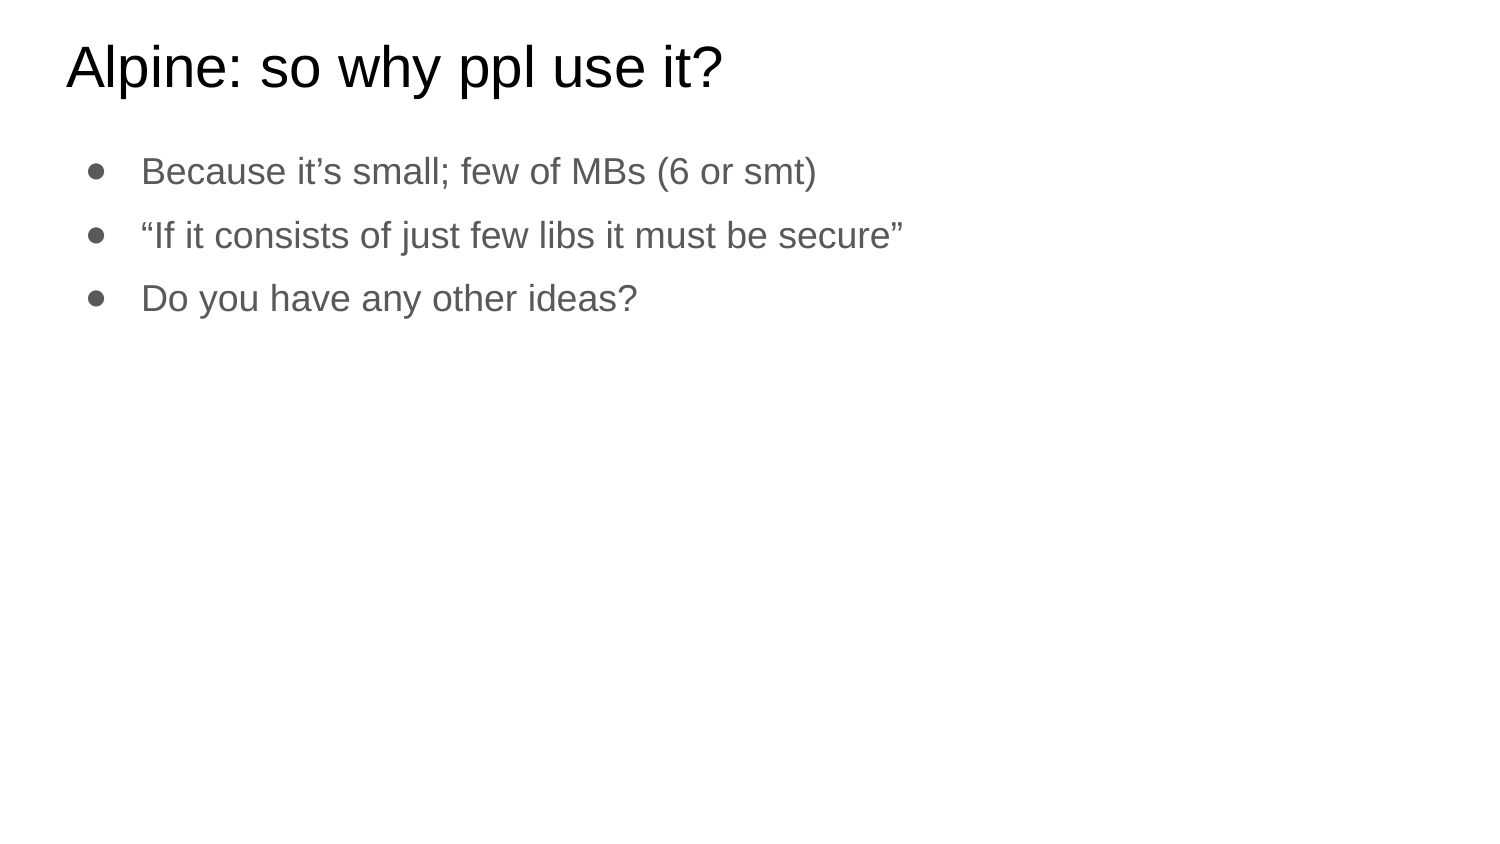

# Alpine: so why ppl use it?
Because it’s small; few of MBs (6 or smt)
“If it consists of just few libs it must be secure”
Do you have any other ideas?